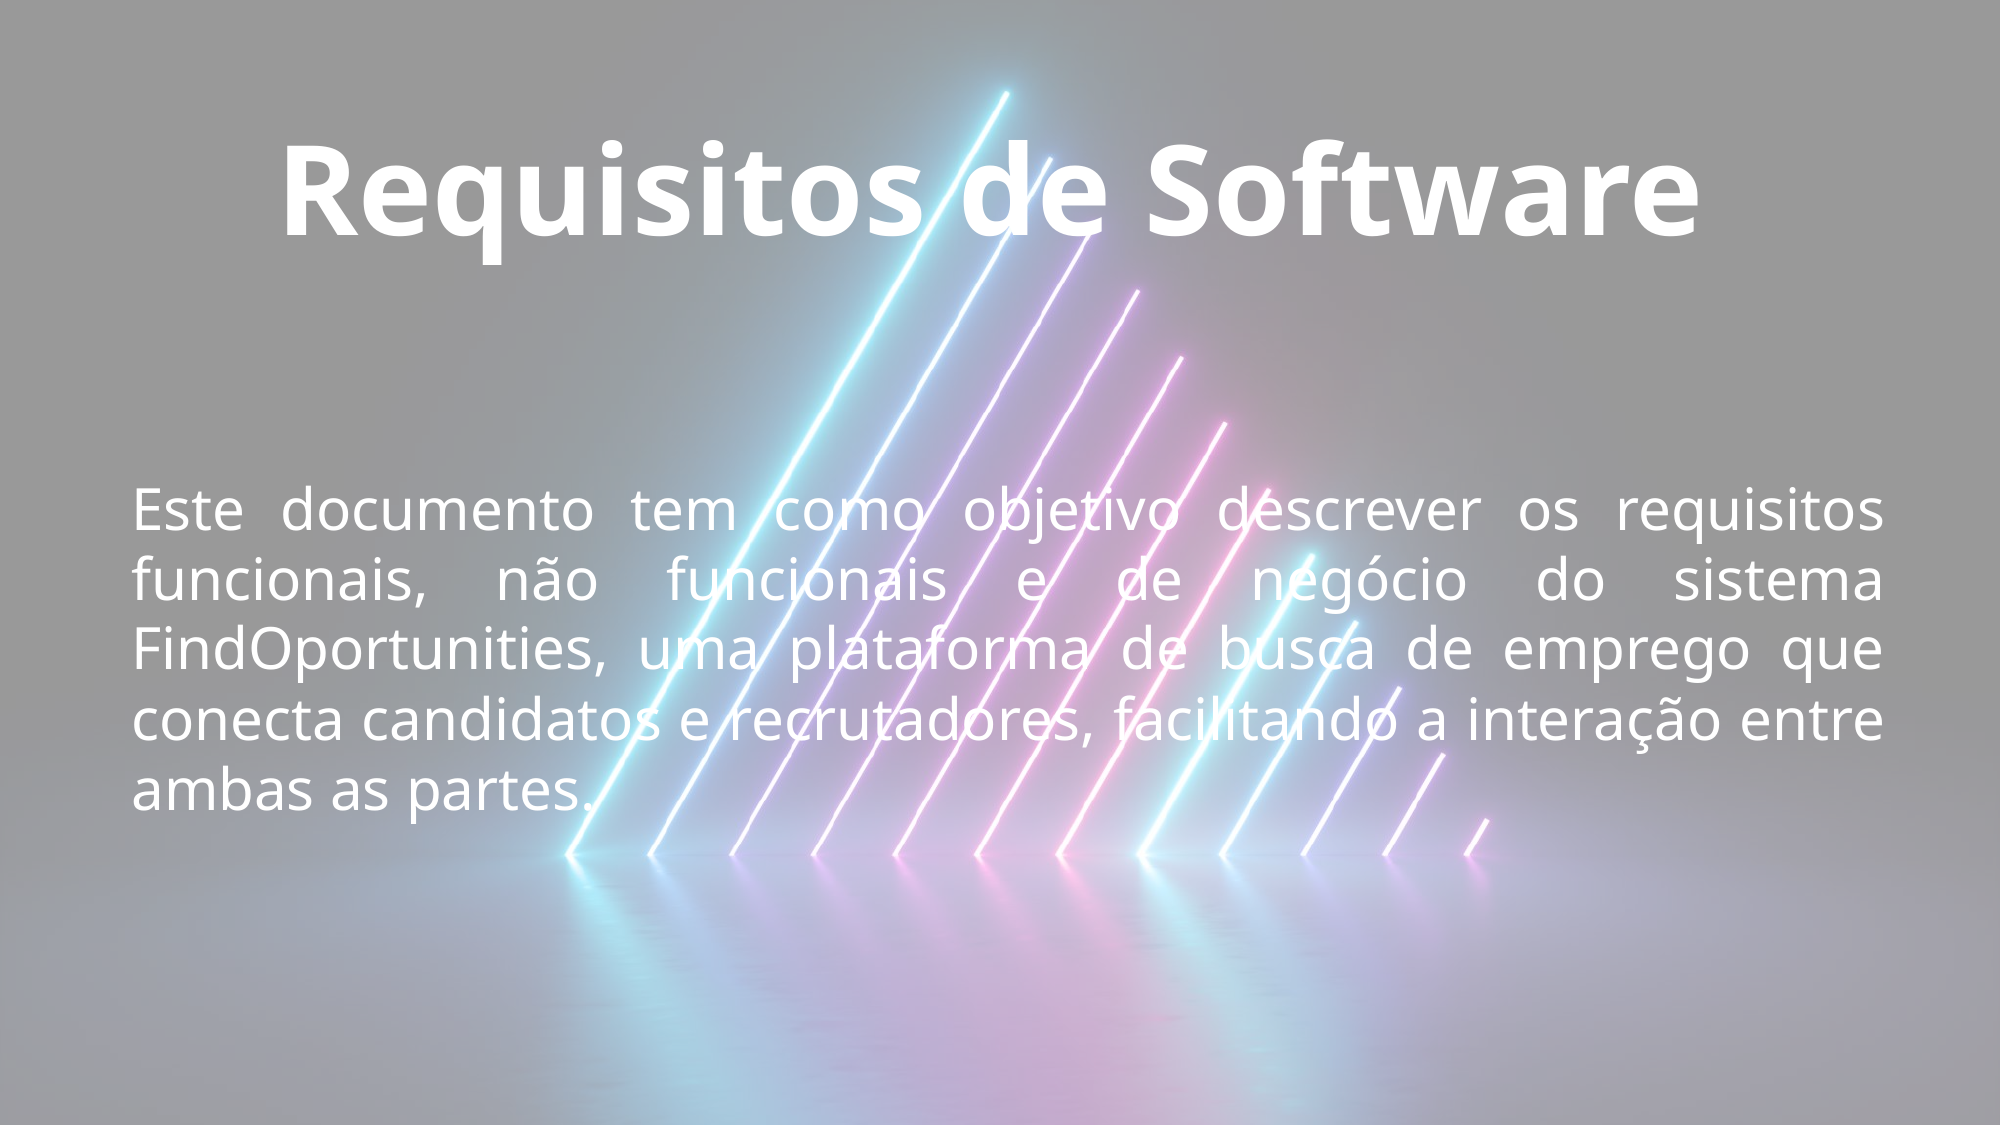

# Requisitos de Software
Este documento tem como objetivo descrever os requisitos funcionais, não funcionais e de negócio do sistema FindOportunities, uma plataforma de busca de emprego que conecta candidatos e recrutadores, facilitando a interação entre ambas as partes.